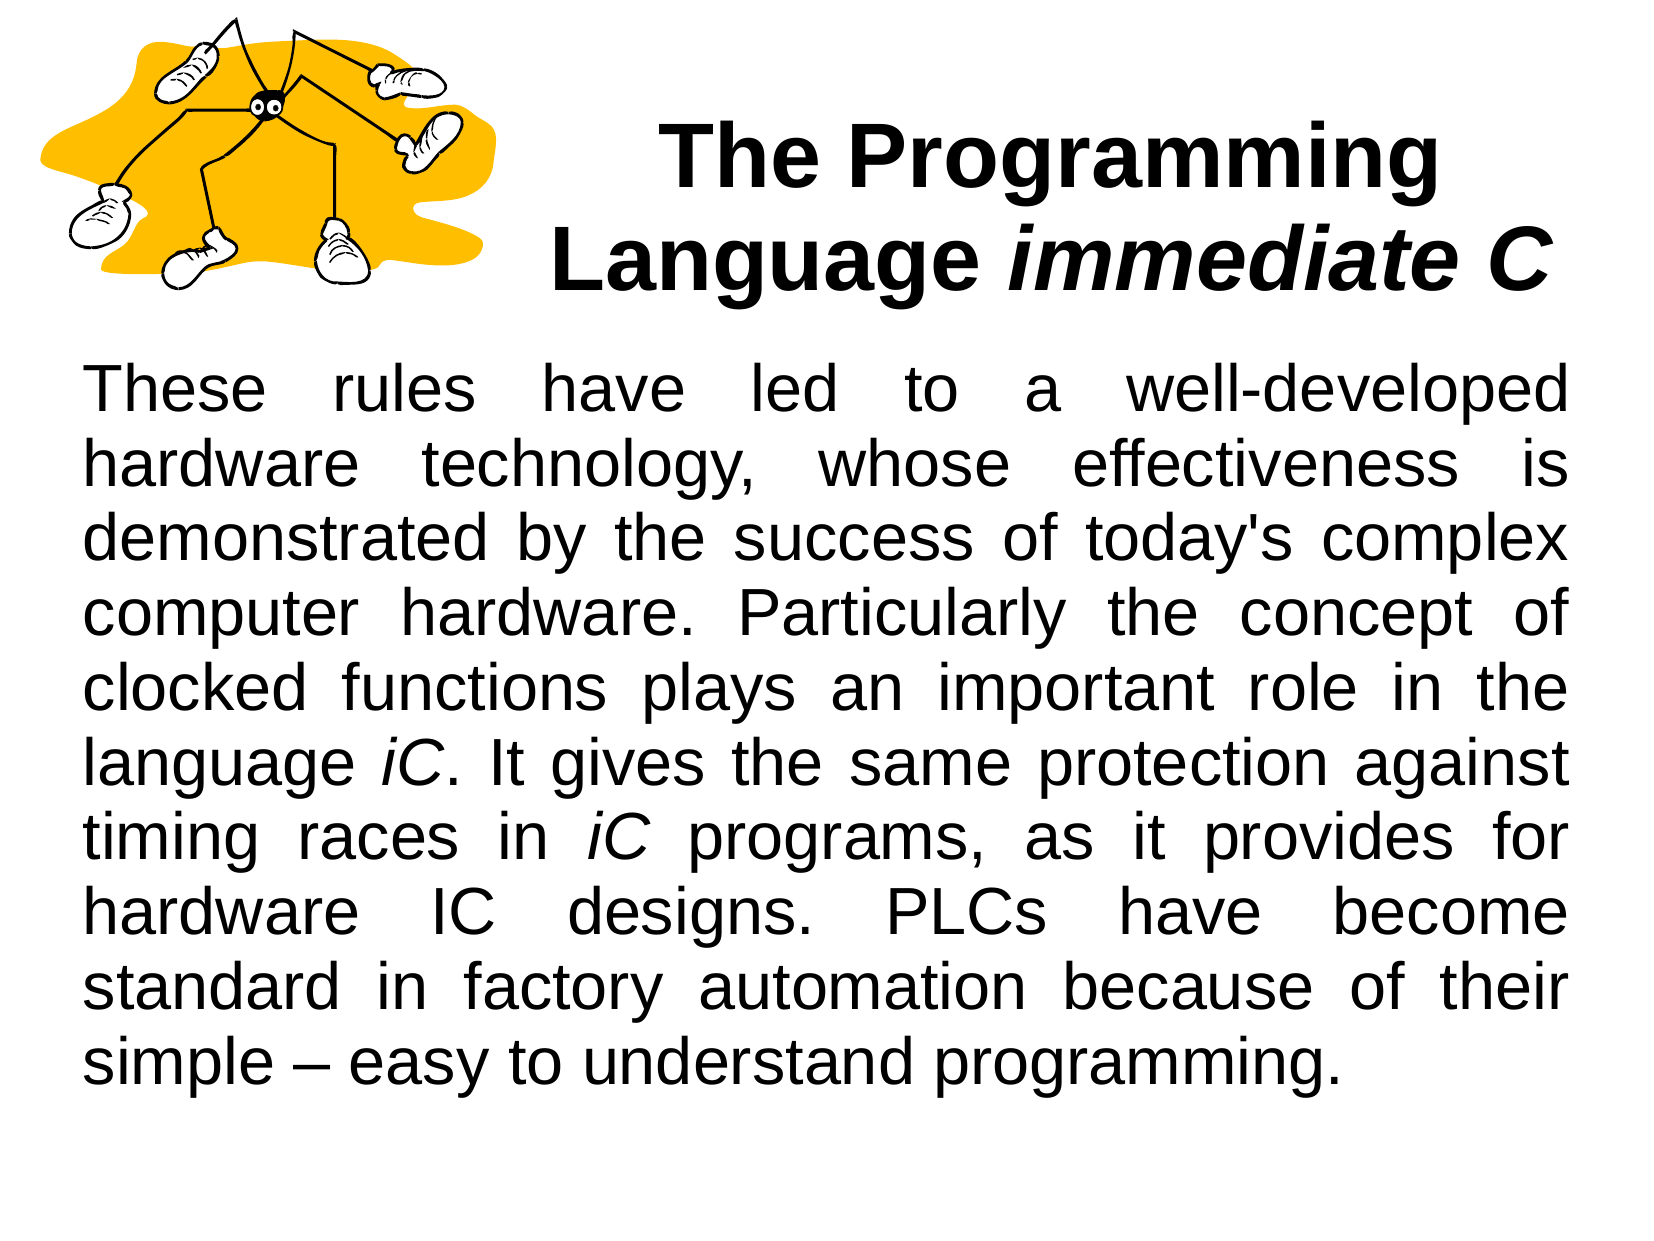

# The Programming Language immediate C
These rules have led to a well-developed hardware technology, whose effectiveness is demonstrated by the success of today's complex computer hardware. Particularly the concept of clocked functions plays an important role in the language iC. It gives the same protection against timing races in iC programs, as it provides for hardware IC designs. PLCs have become standard in factory automation because of their simple – easy to understand programming.